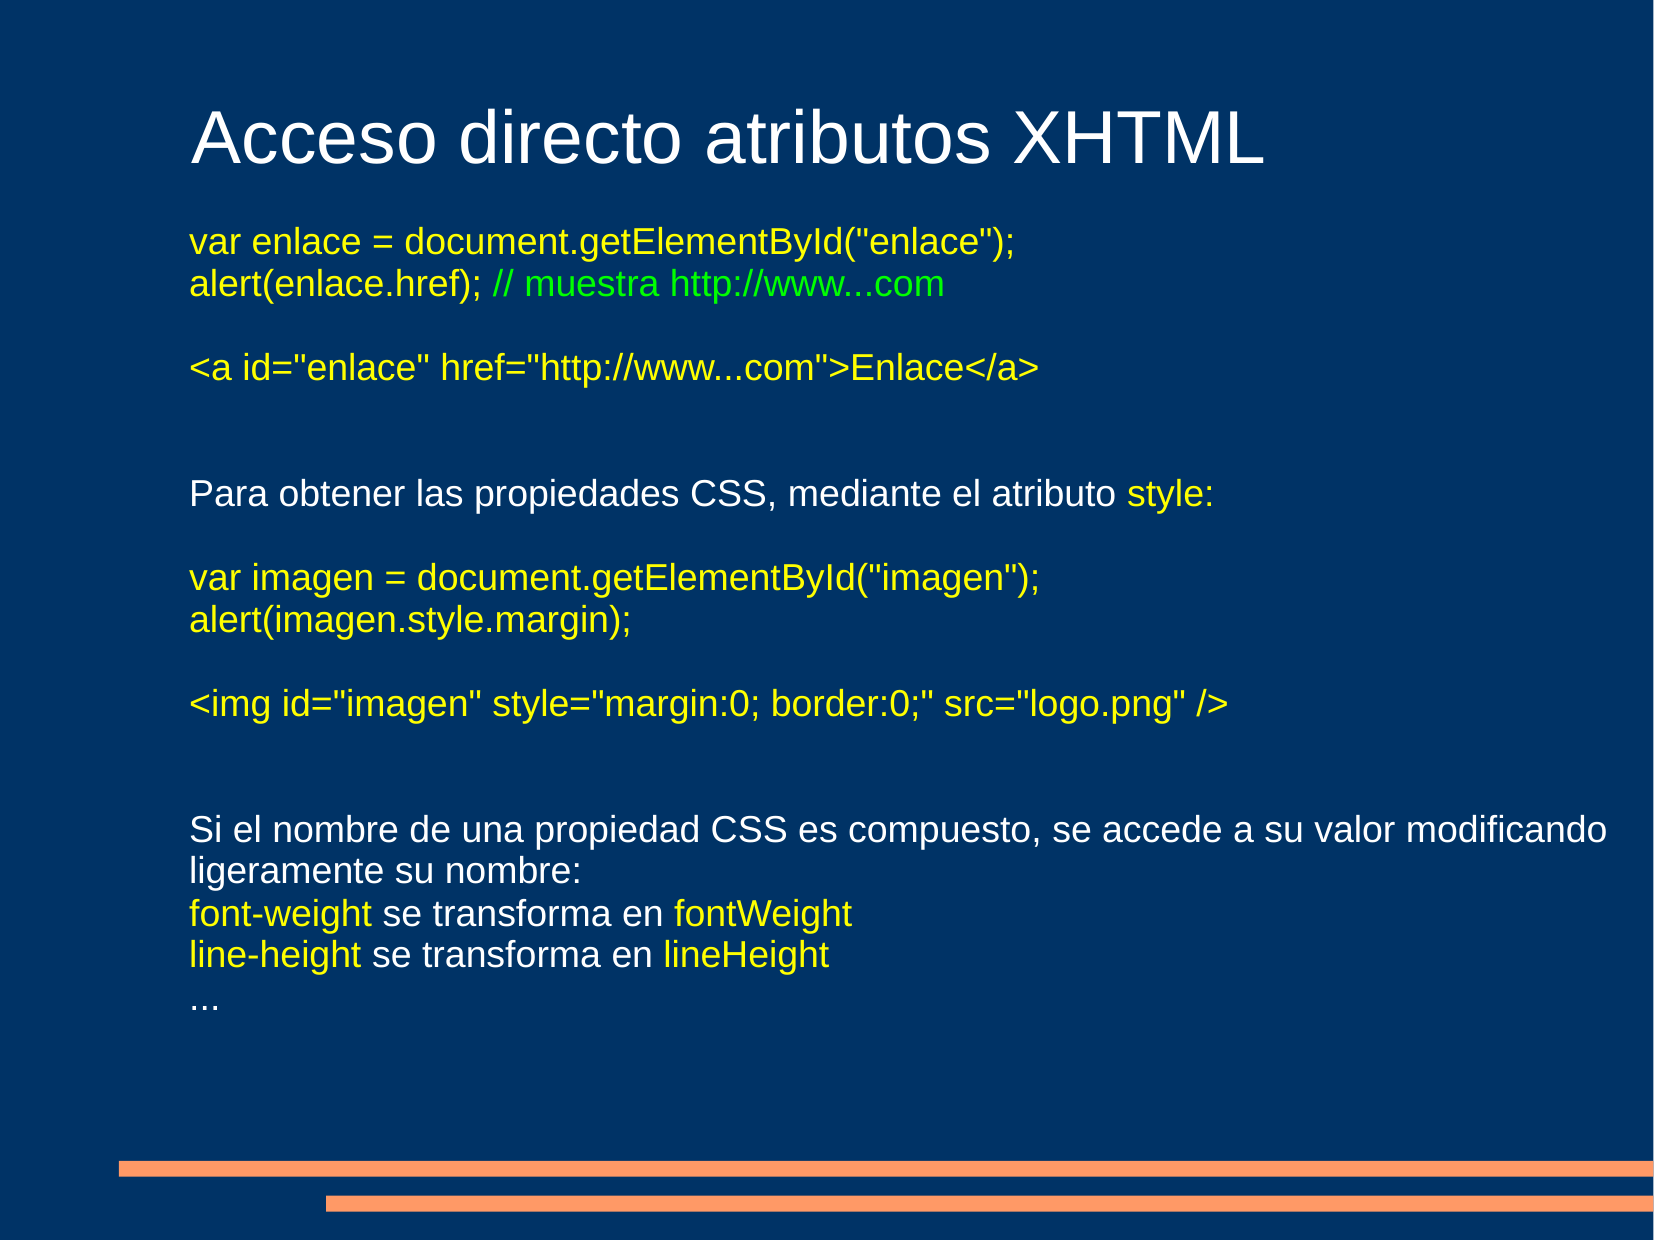

Acceso directo atributos XHTML
var enlace = document.getElementById("enlace");
alert(enlace.href); // muestra http://www...com
<a id="enlace" href="http://www...com">Enlace</a>
Para obtener las propiedades CSS, mediante el atributo style:
var imagen = document.getElementById("imagen");
alert(imagen.style.margin);
<img id="imagen" style="margin:0; border:0;" src="logo.png" />
Si el nombre de una propiedad CSS es compuesto, se accede a su valor modificando ligeramente su nombre:
font-weight se transforma en fontWeight
line-height se transforma en lineHeight
...